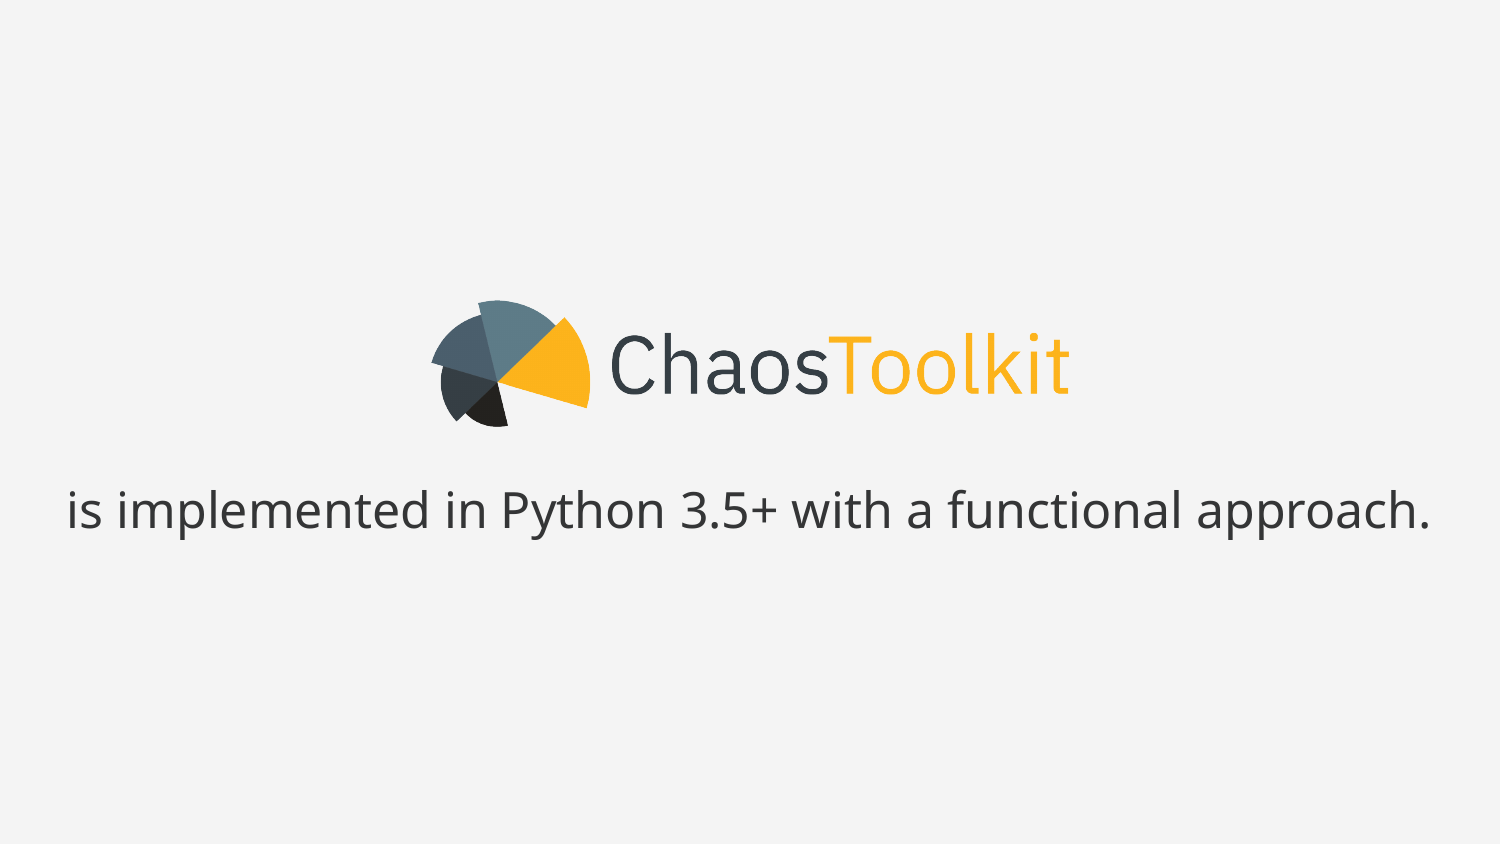

# is implemented in Python 3.5+ with a functional approach.